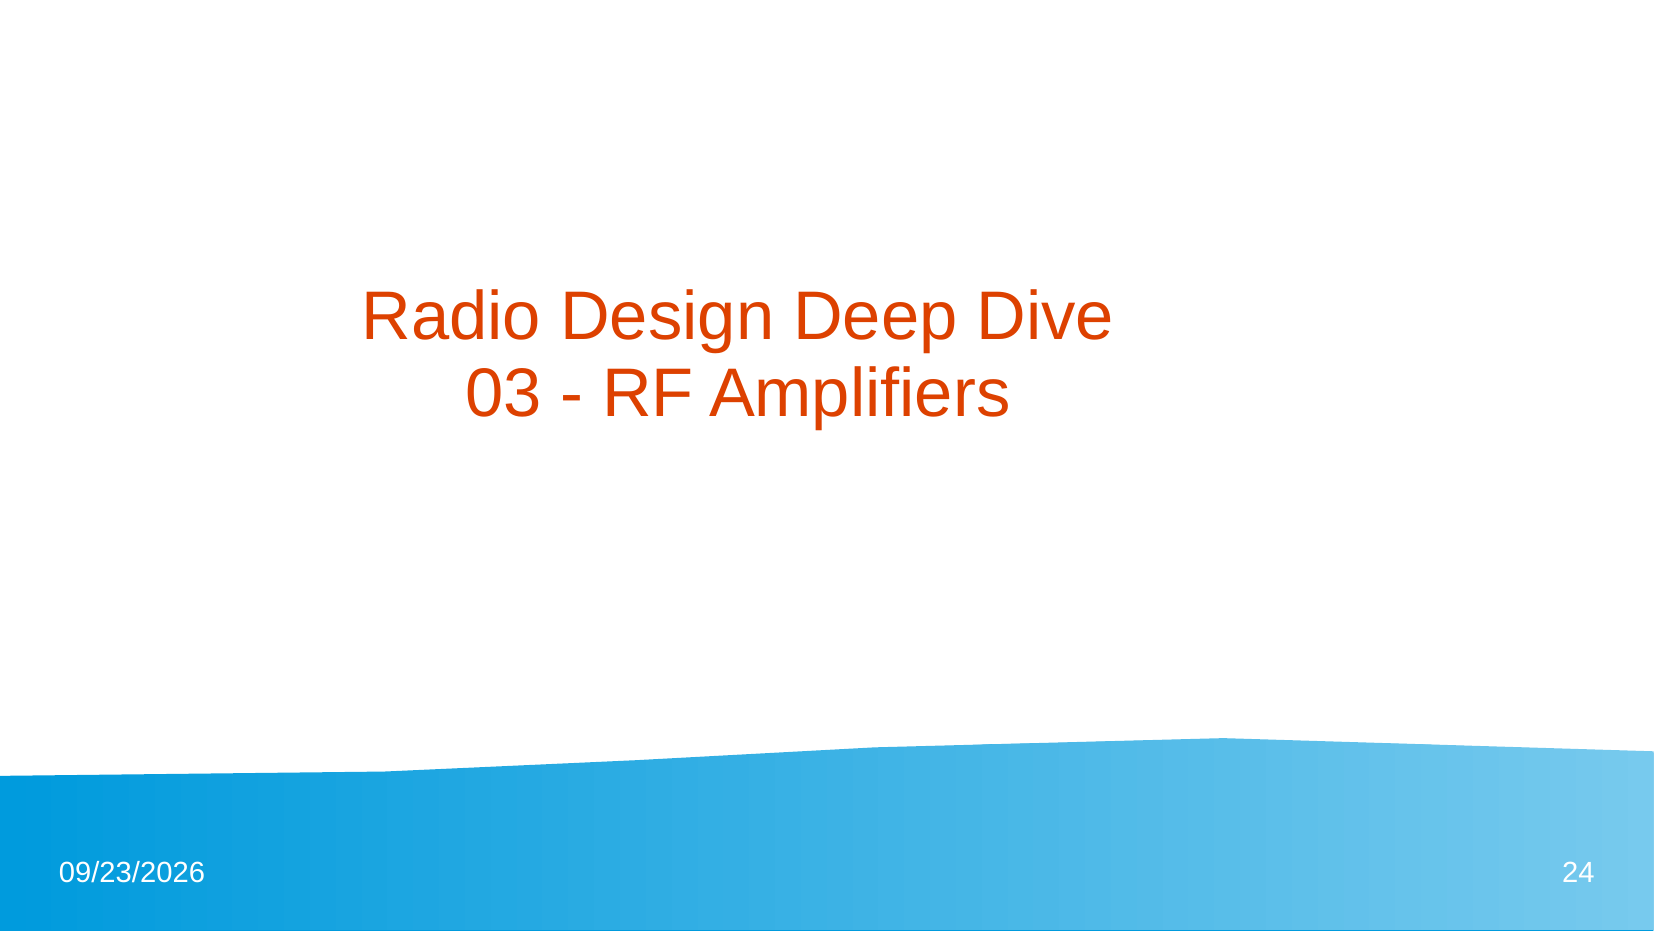

# Radio Design Deep Dive 03 - RF Amplifiers